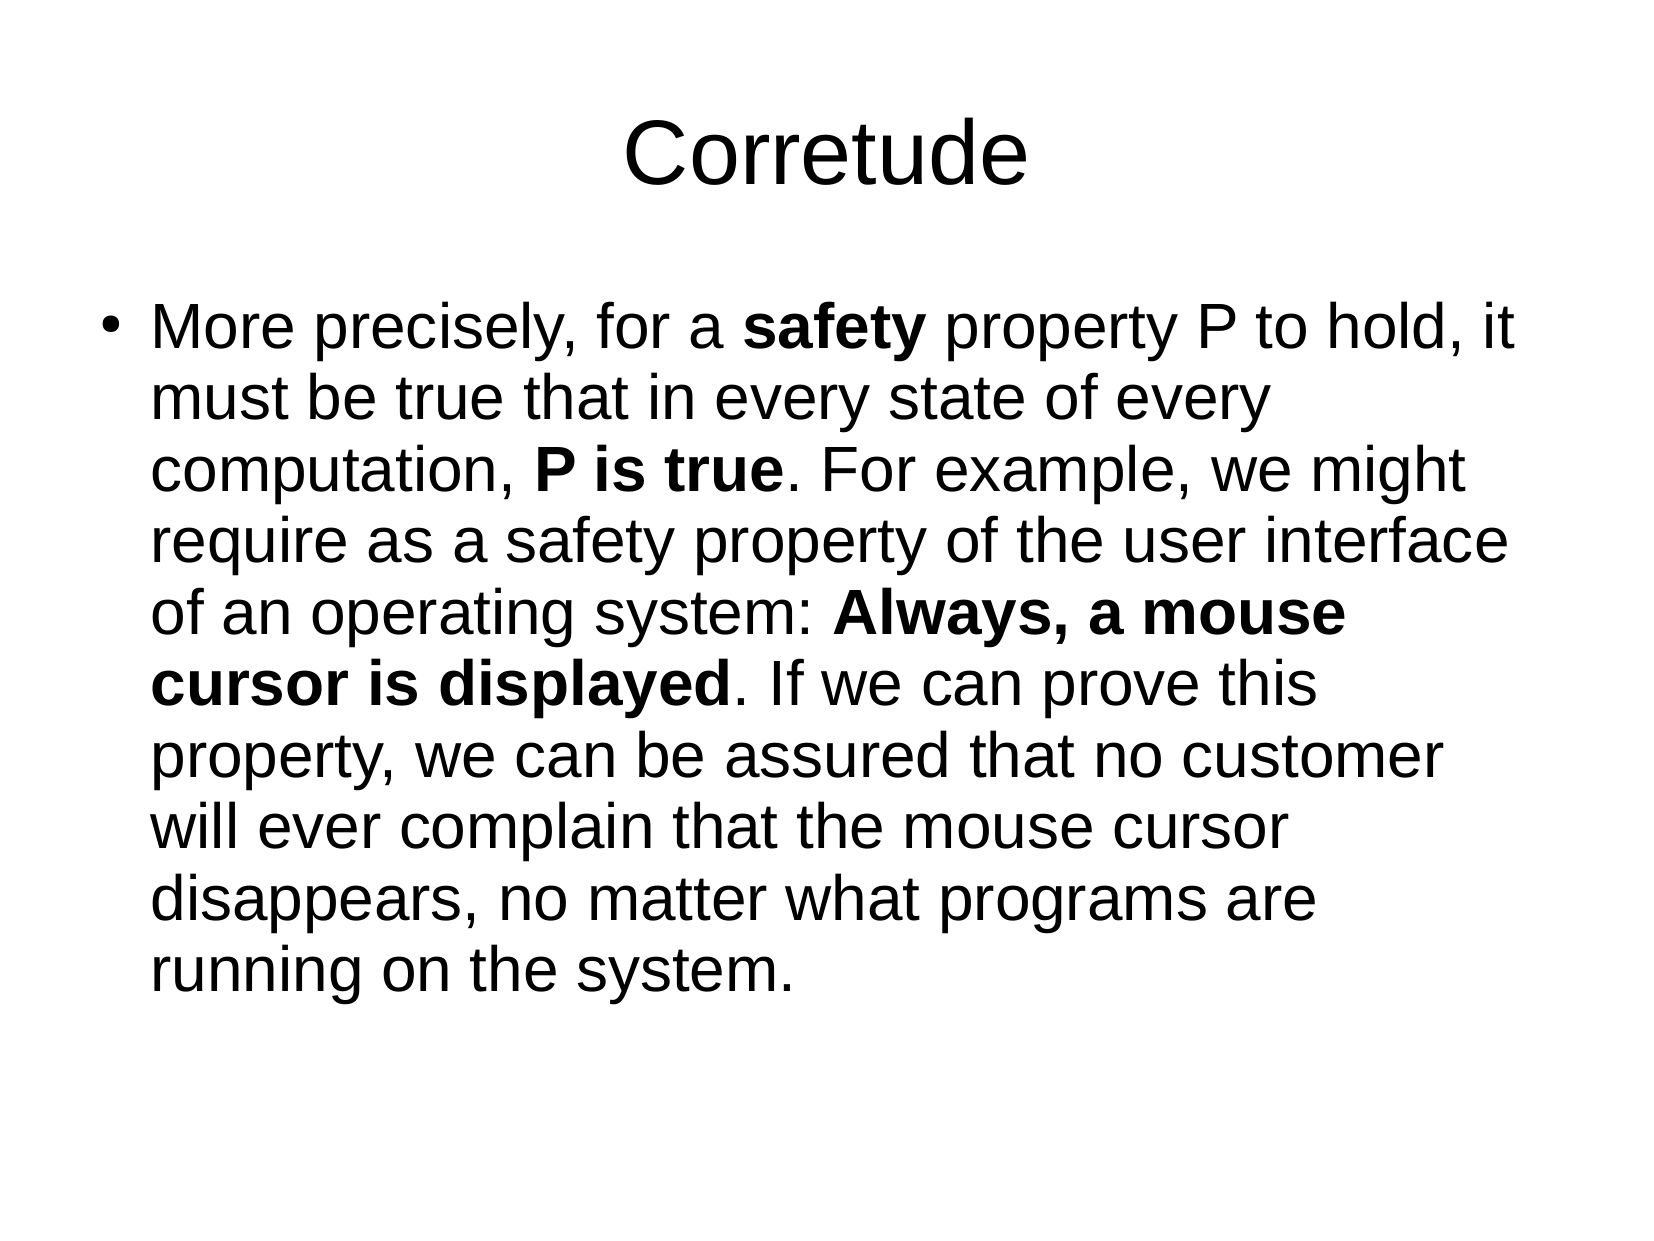

# Corretude
More precisely, for a safety property P to hold, it must be true that in every state of every computation, P is true. For example, we might require as a safety property of the user interface of an operating system: Always, a mouse cursor is displayed. If we can prove this property, we can be assured that no customer will ever complain that the mouse cursor disappears, no matter what programs are running on the system.